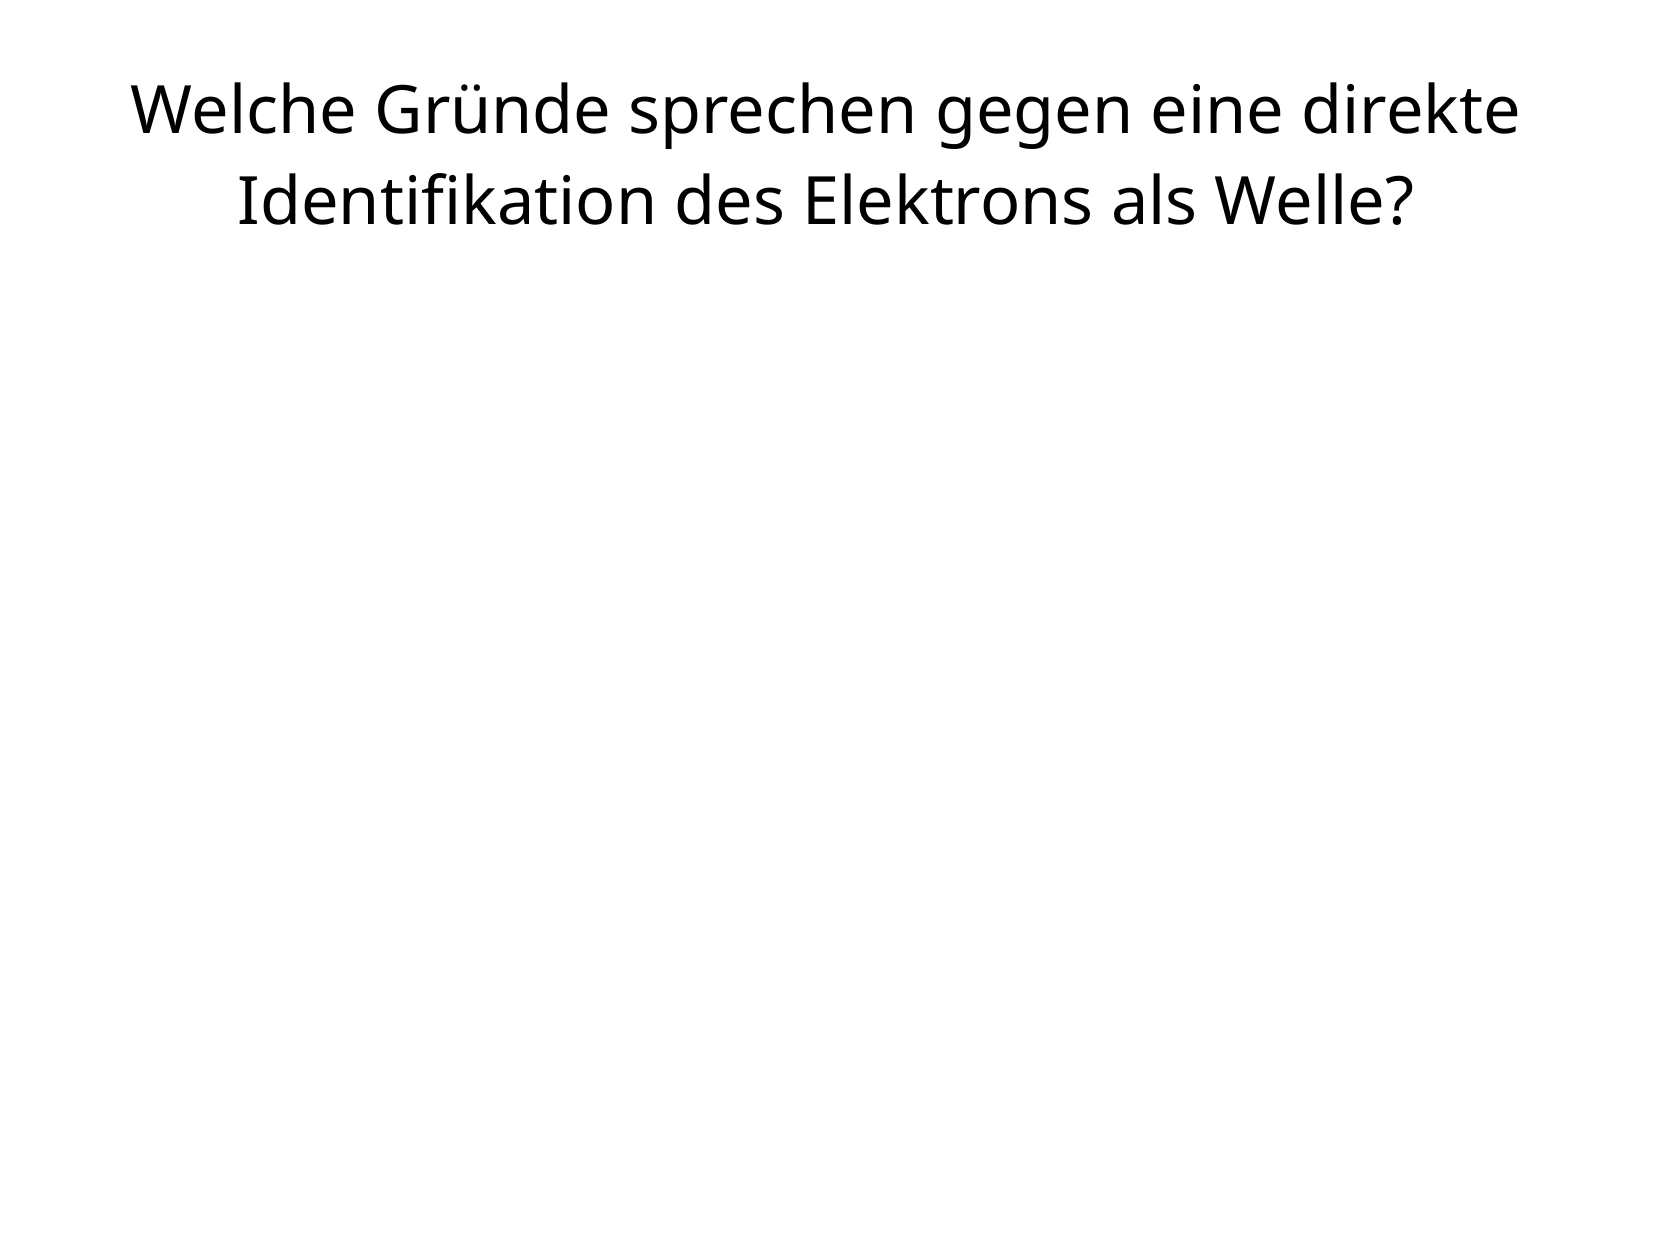

# Welche Gründe sprechen gegen eine direkte Identifikation des Elektrons als Welle?